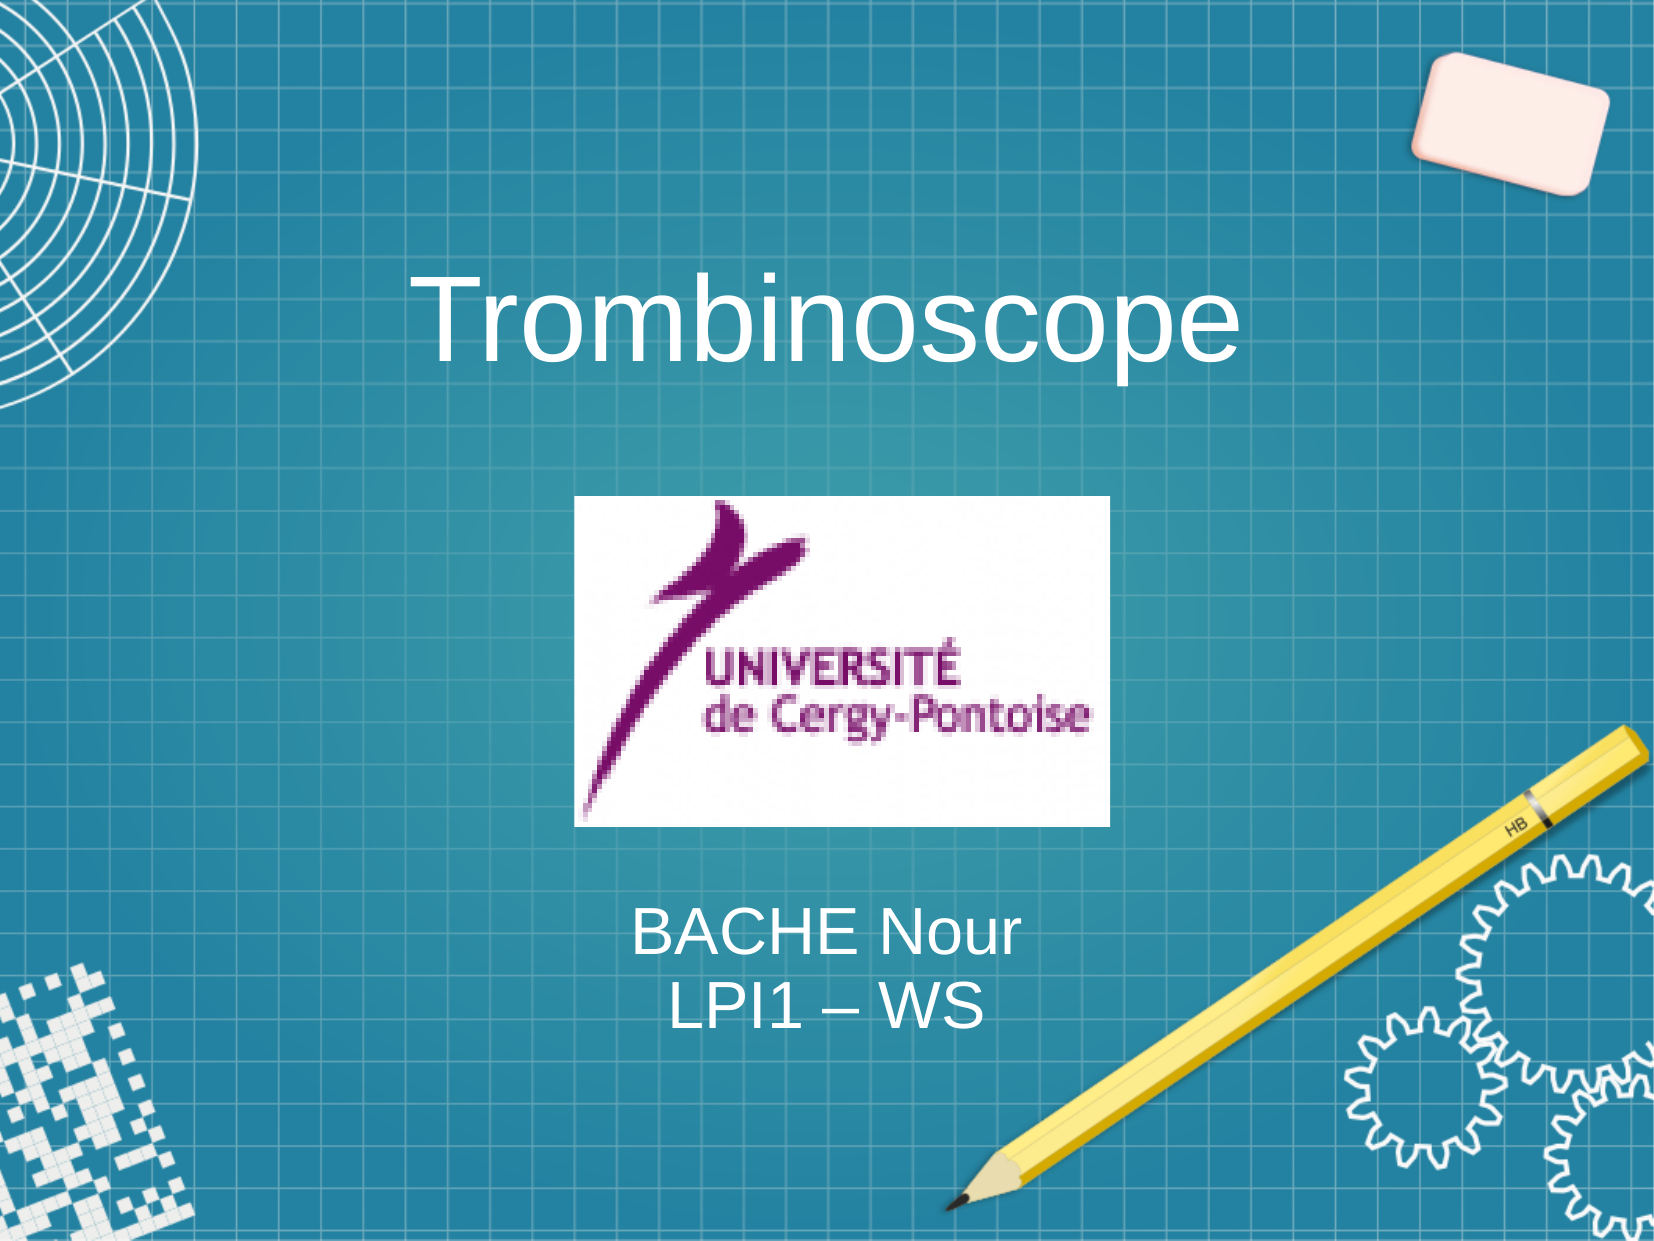

# Trombinoscope
BACHE Nour
LPI1 – WS